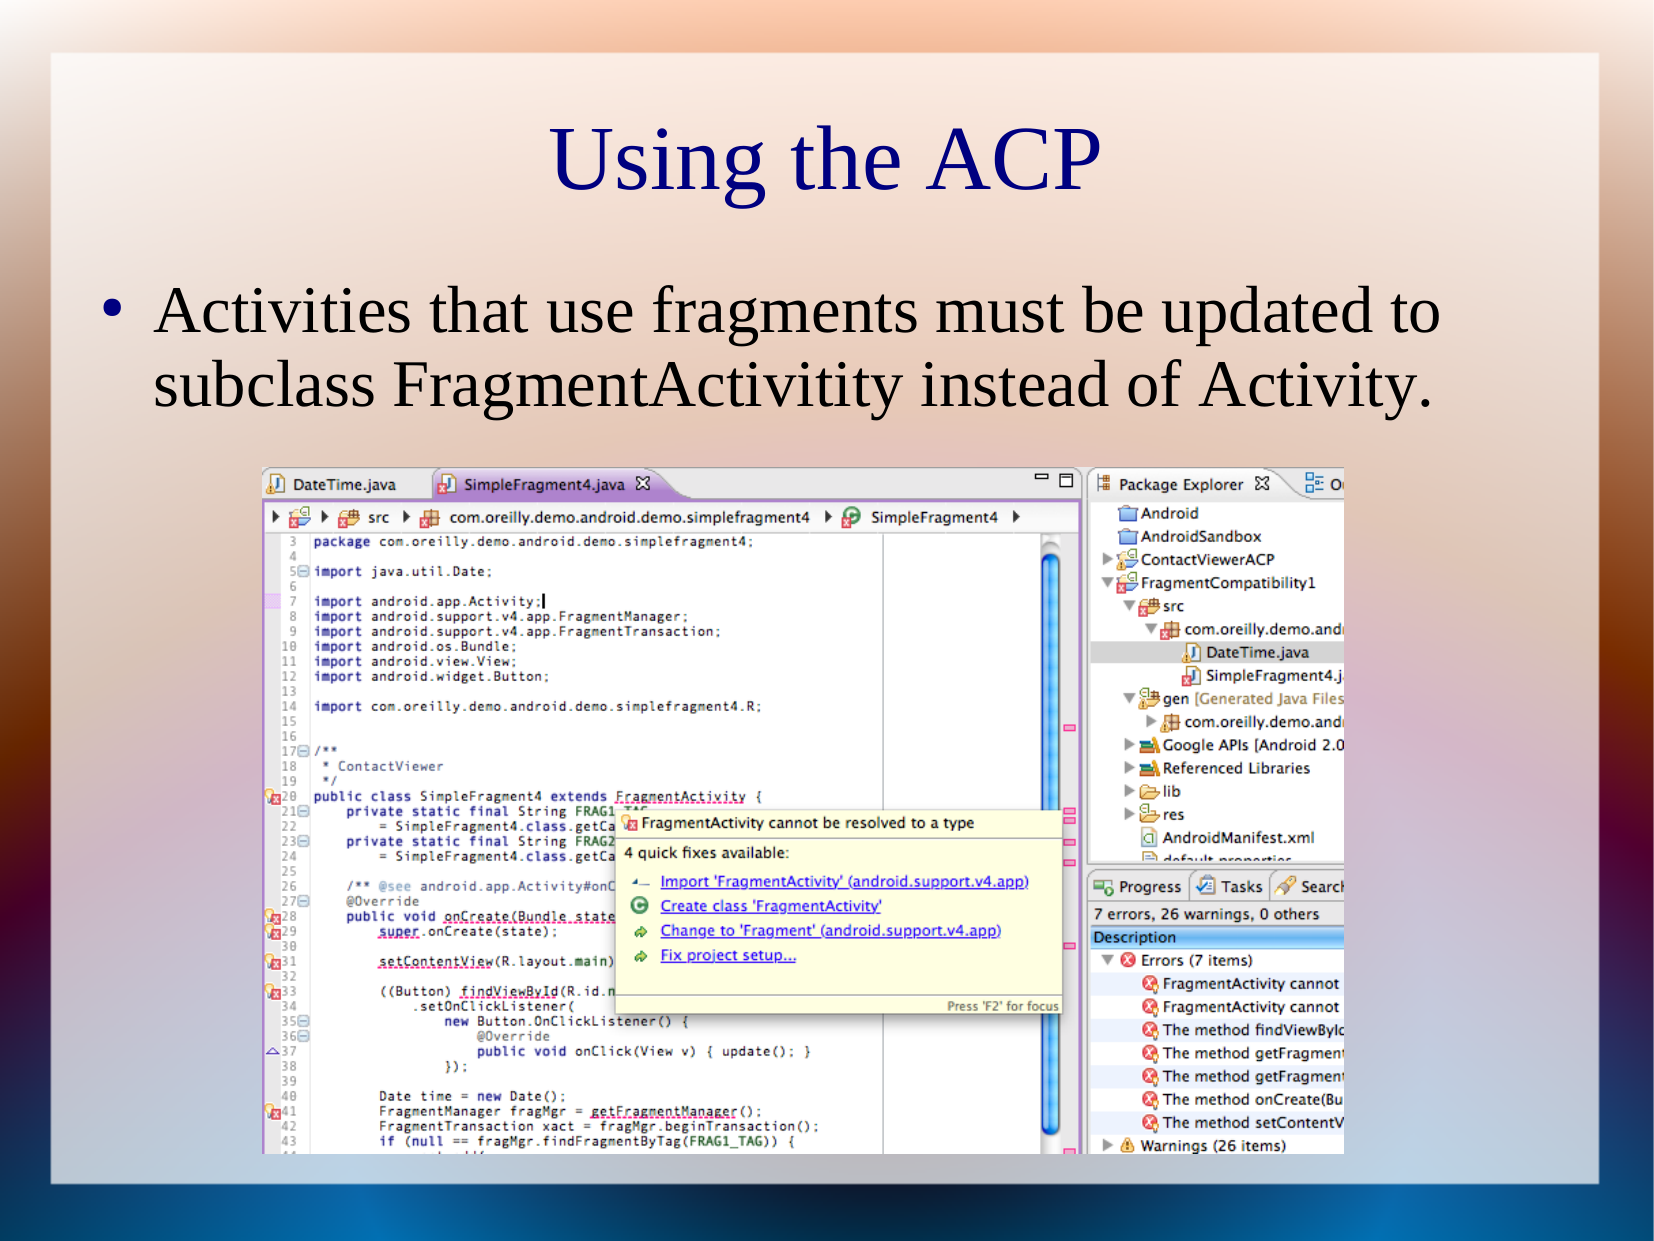

# Using the ACP
Activities that use fragments must be updated to subclass FragmentActivitity instead of Activity.